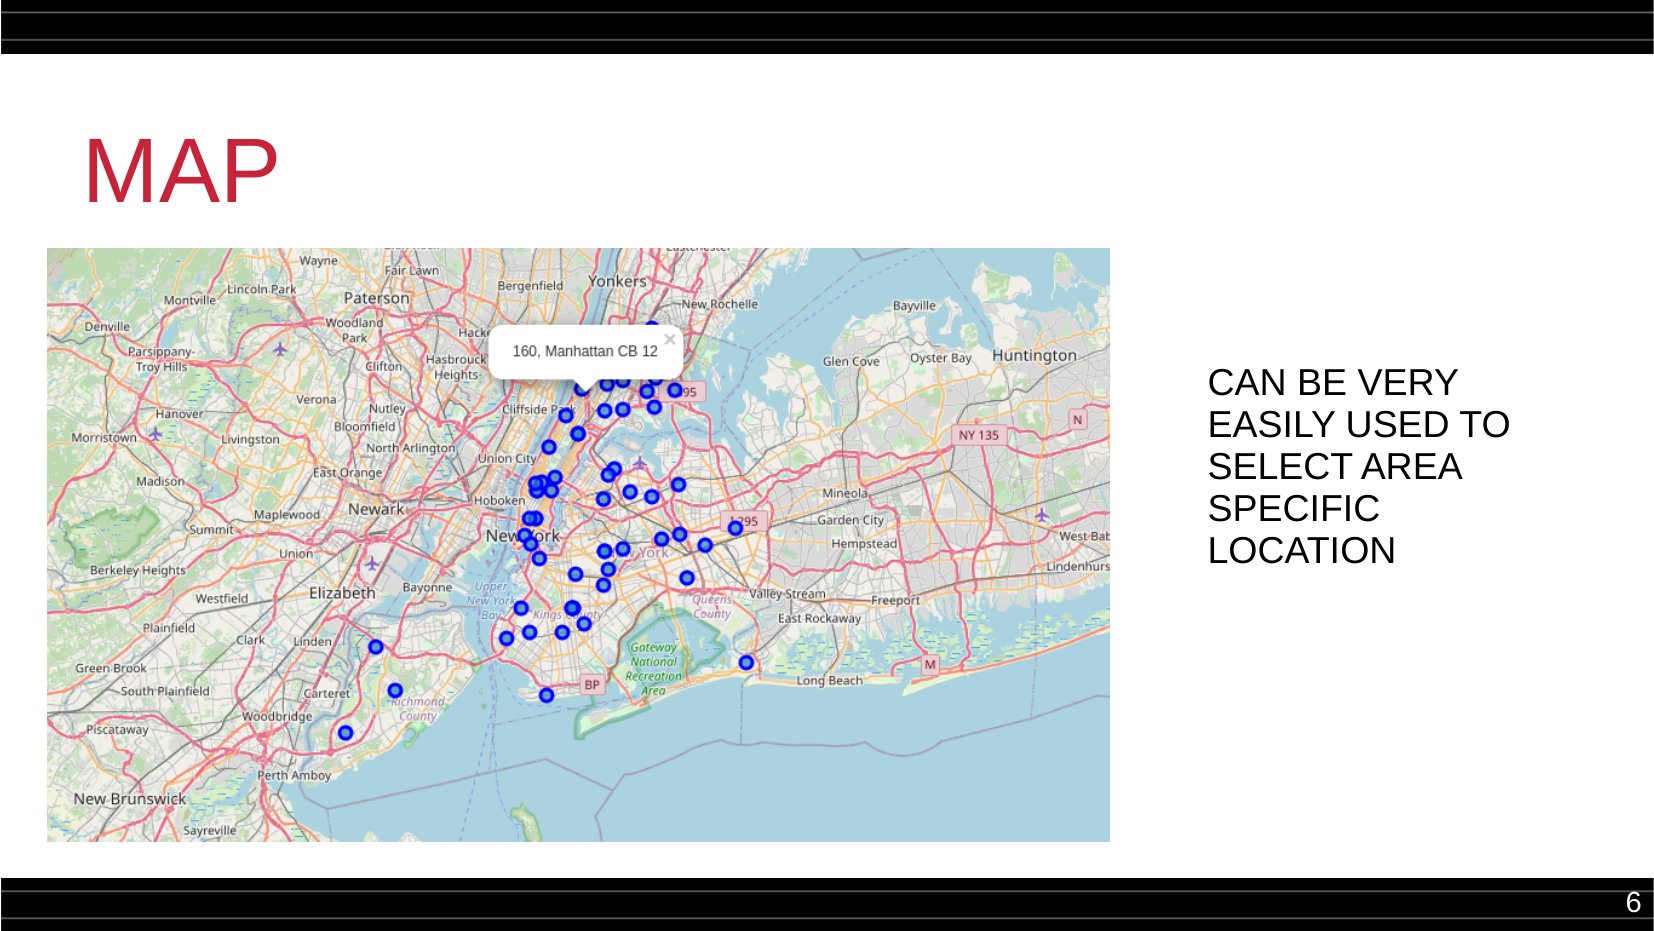

# MAP
CAN BE VERY EASILY USED TO SELECT AREA SPECIFIC LOCATION